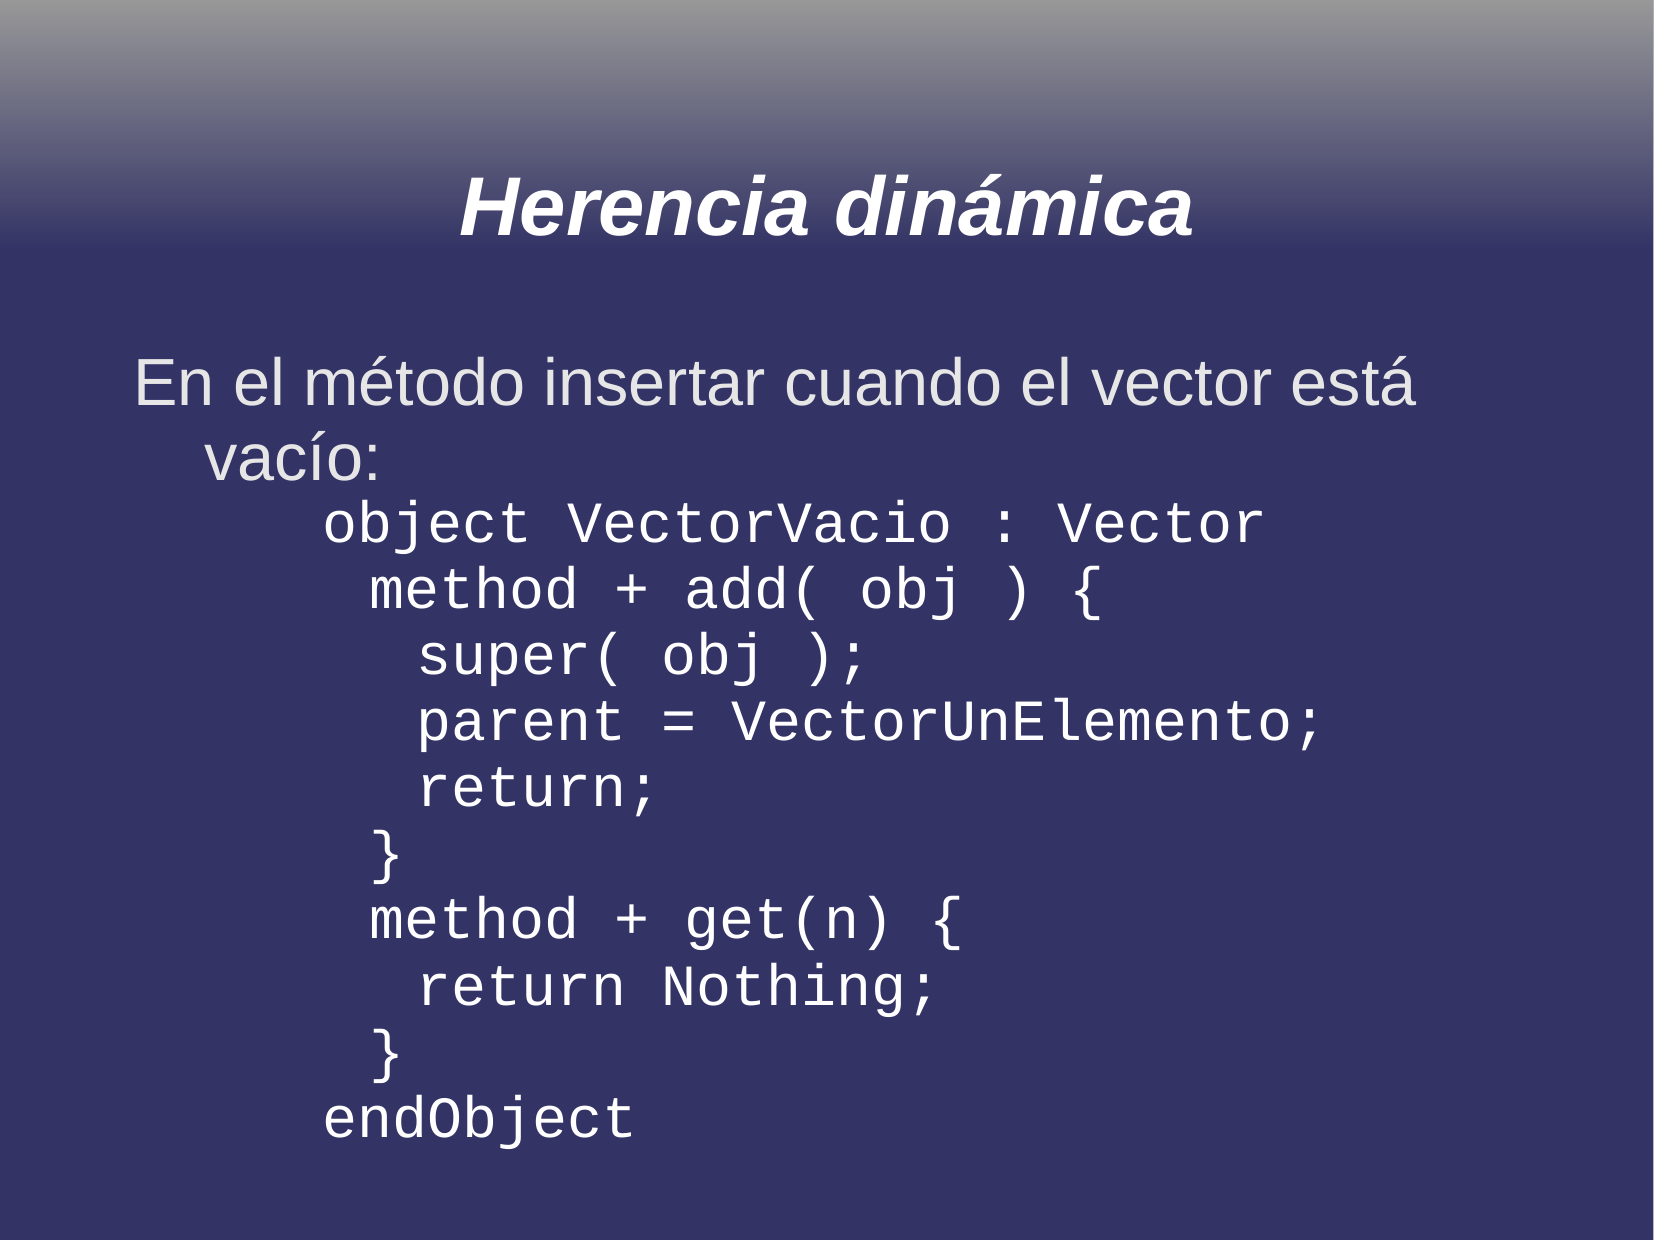

# Herencia dinámica
En el método insertar cuando el vector está vacío:
object VectorVacio : Vector
method + add( obj ) {
super( obj );
parent = VectorUnElemento;
return;
}
method + get(n) {
return Nothing;
}
endObject